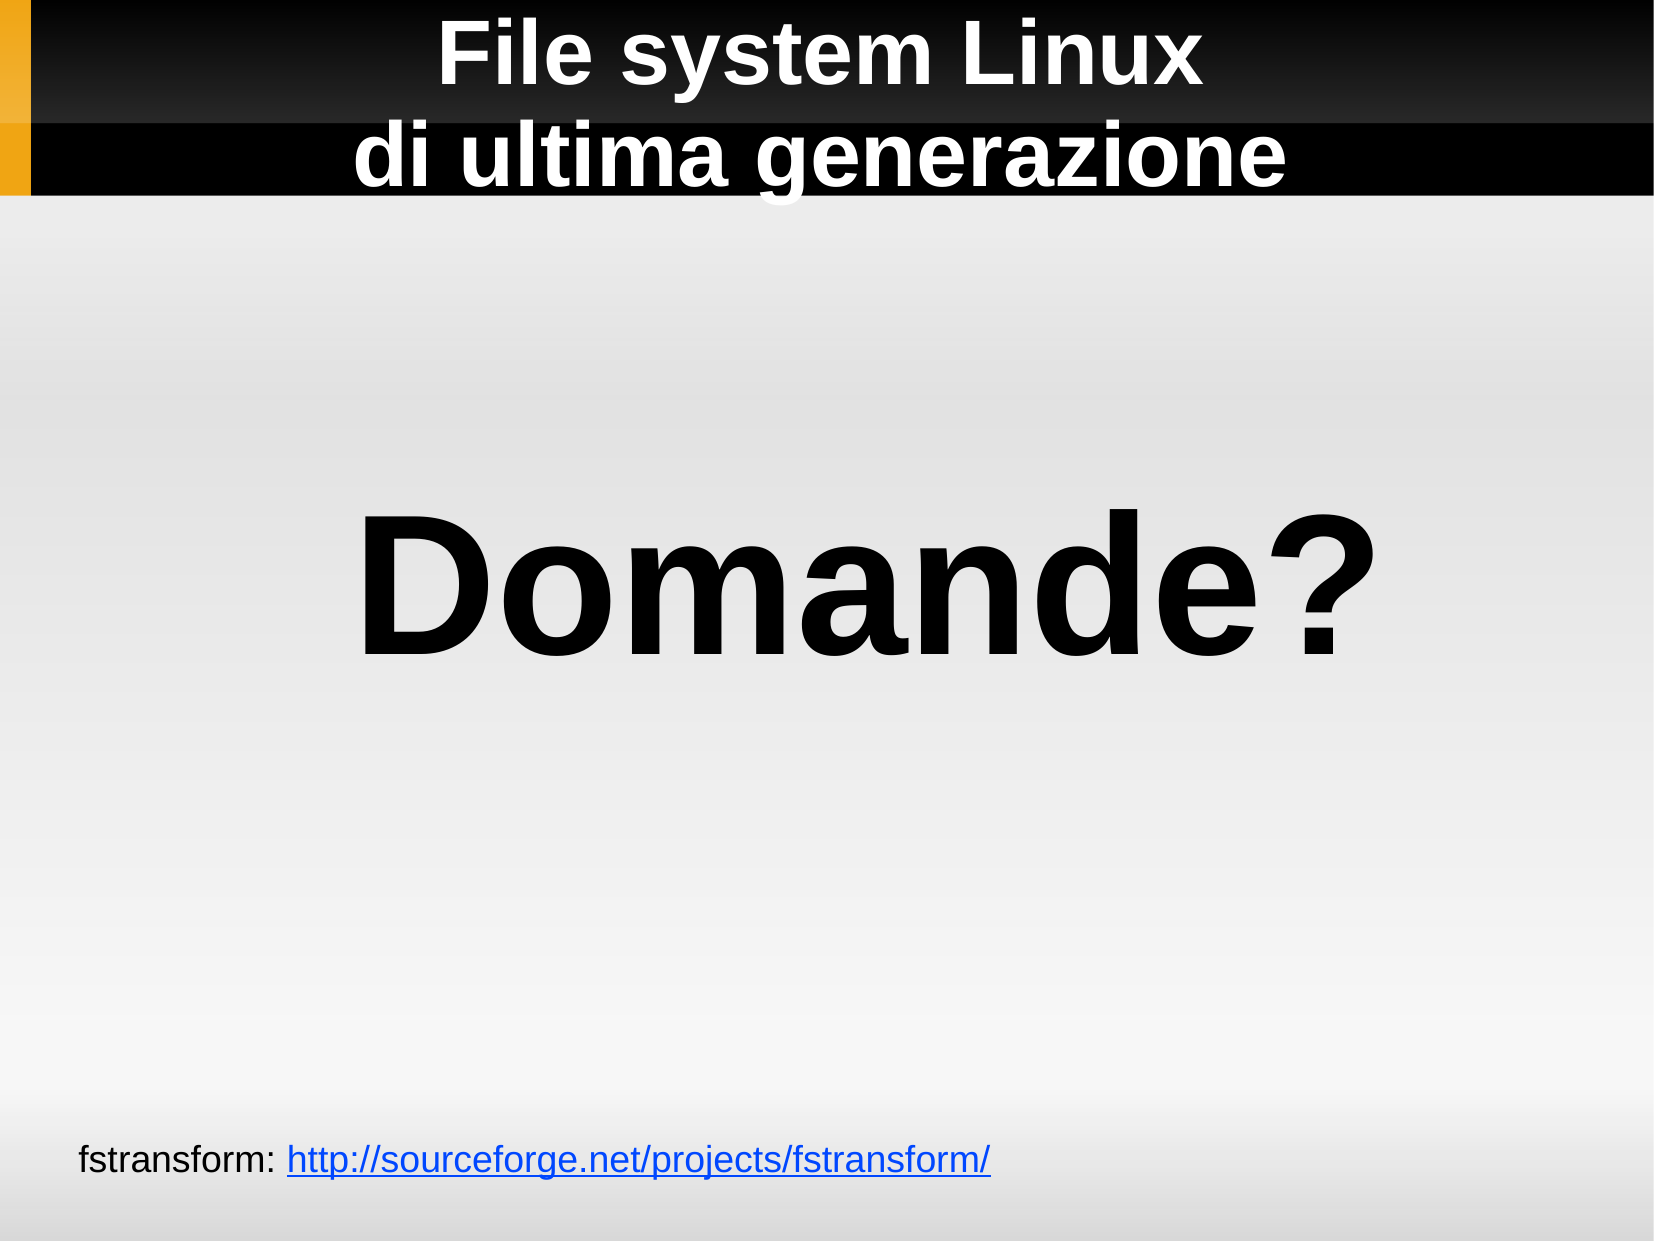

# File system Linux di ultima generazione
Domande?
fstransform: http://sourceforge.net/projects/fstransform/